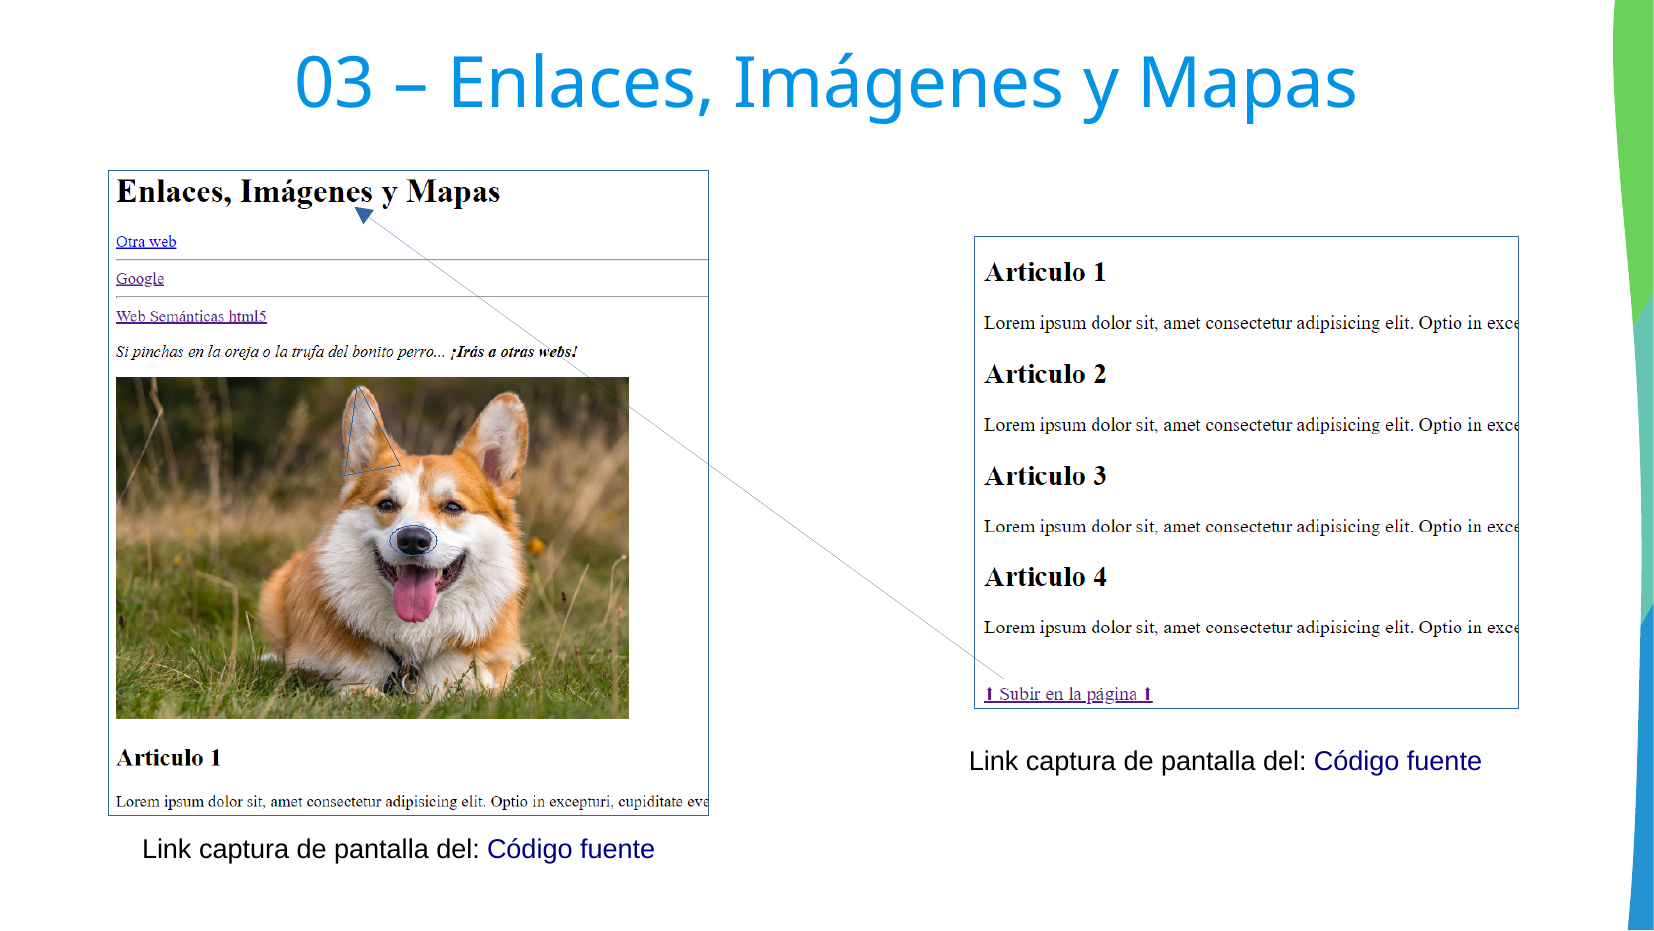

03 – Enlaces, Imágenes y Mapas
Link captura de pantalla del: Código fuente
Link captura de pantalla del: Código fuente